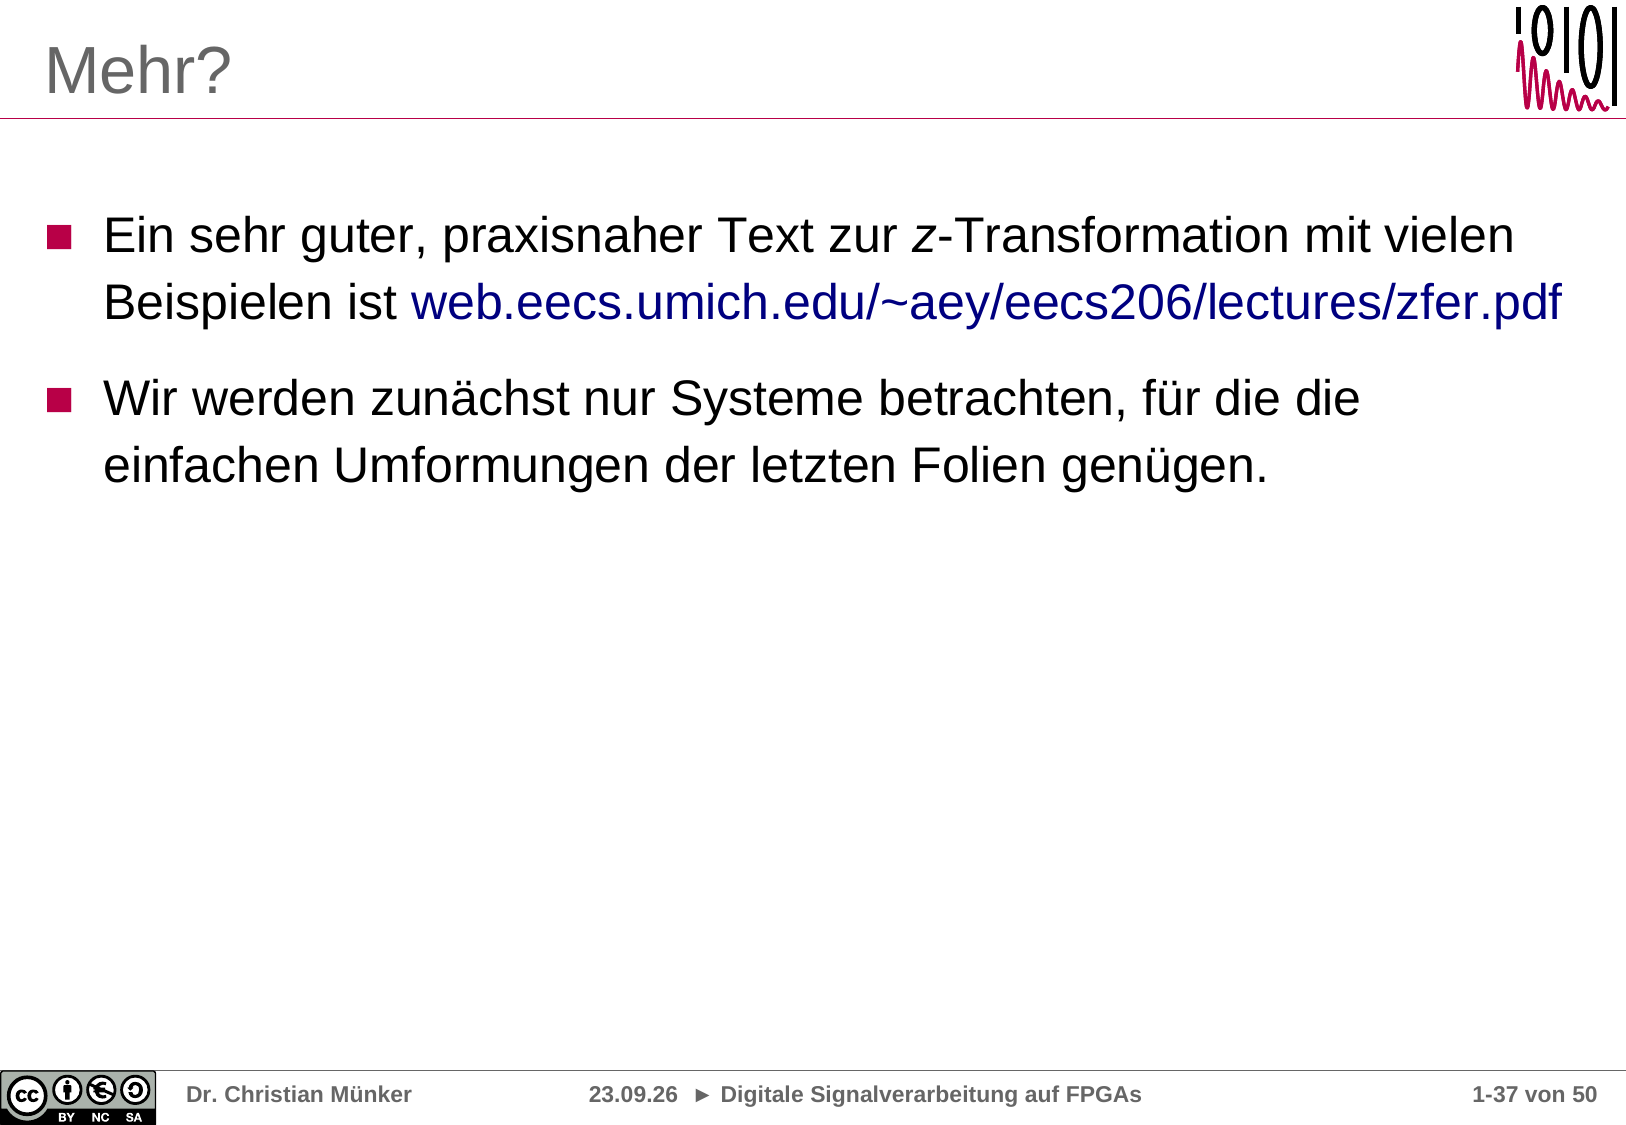

# Mehr?
Ein sehr guter, praxisnaher Text zur z-Transformation mit vielen Beispielen ist web.eecs.umich.edu/~aey/eecs206/lectures/zfer.pdf
Wir werden zunächst nur Systeme betrachten, für die die einfachen Umformungen der letzten Folien genügen.